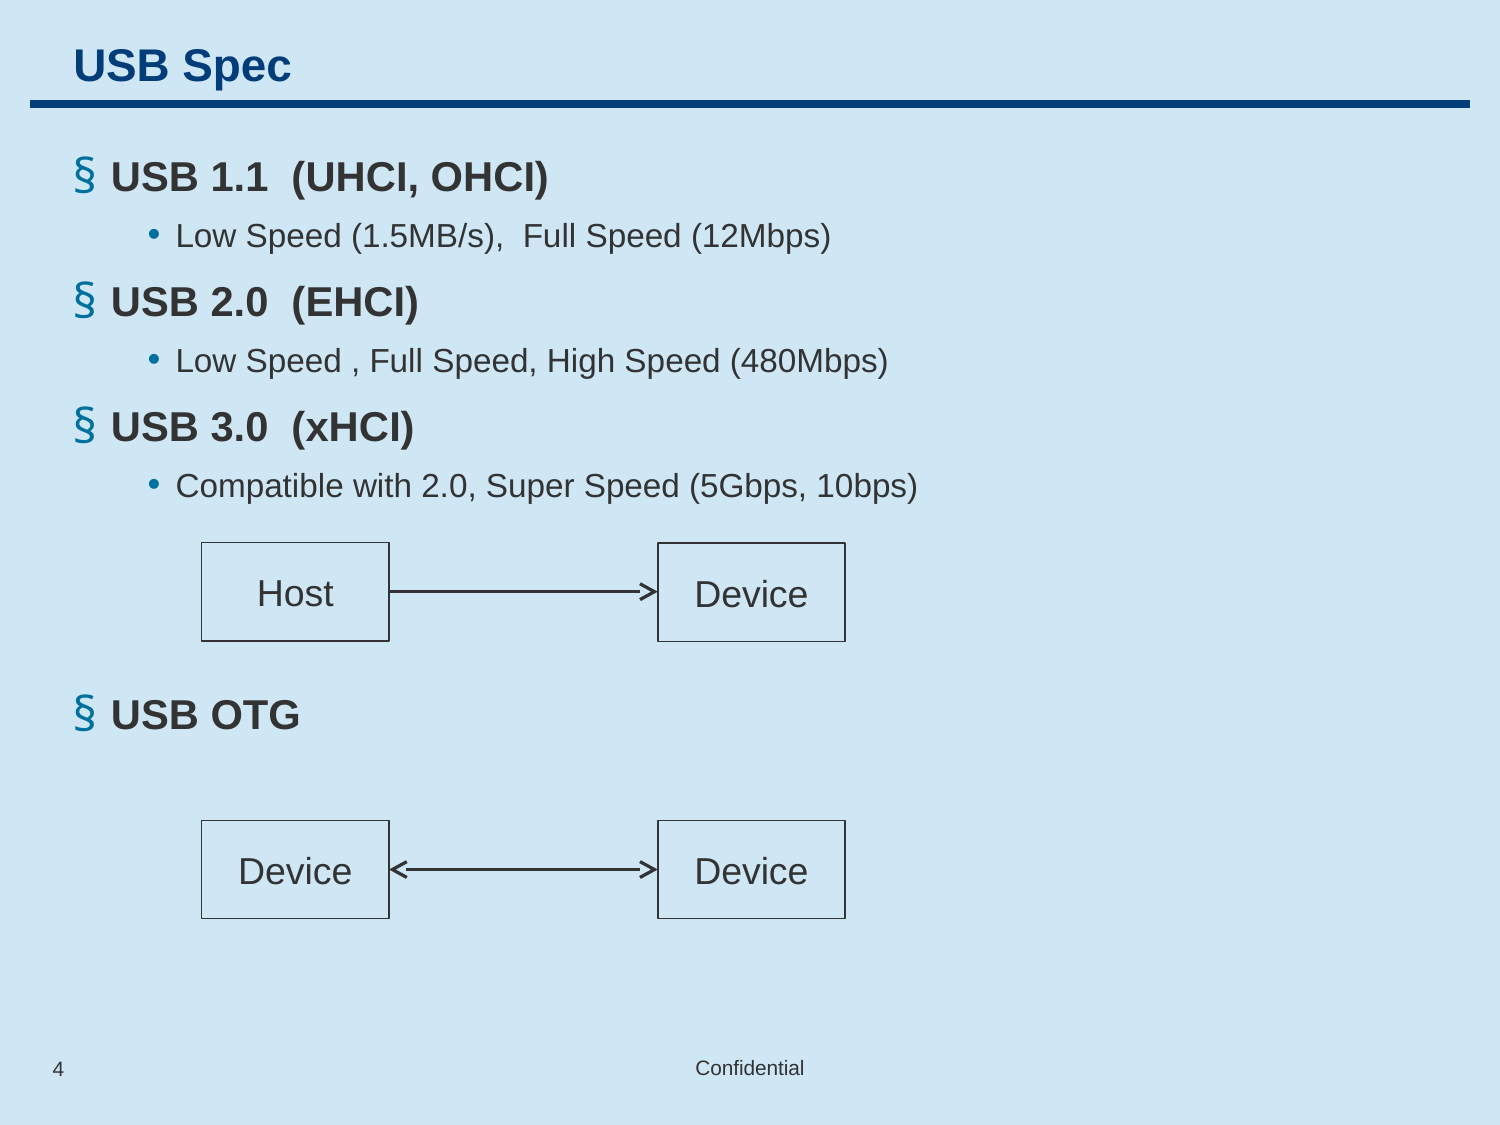

# USB Spec
USB 1.1 (UHCI, OHCI)
Low Speed (1.5MB/s), Full Speed (12Mbps)
USB 2.0 (EHCI)
Low Speed , Full Speed, High Speed (480Mbps)
USB 3.0 (xHCI)
Compatible with 2.0, Super Speed (5Gbps, 10bps)
USB OTG
Host
Device
Device
Device